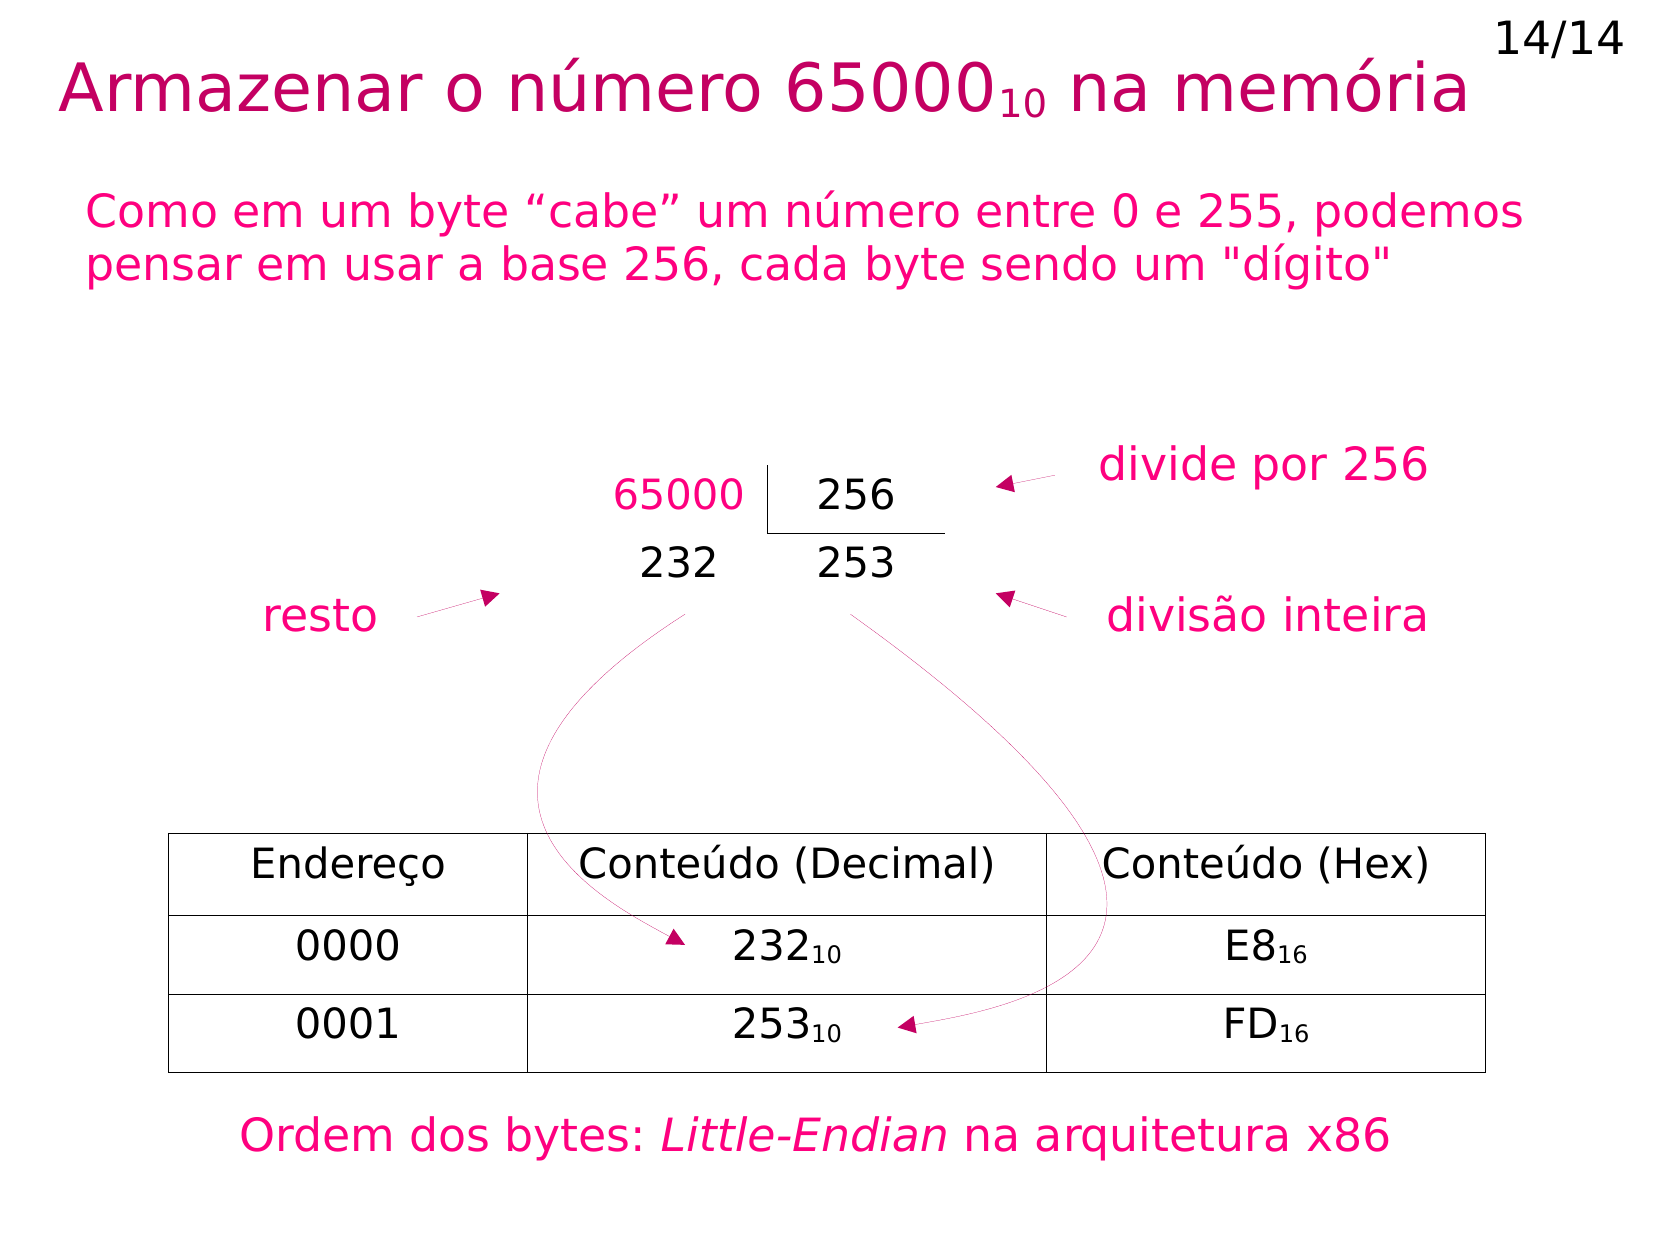

14
# Armazenar o número 6500010 na memória
Como em um byte “cabe” um número entre 0 e 255, podemos pensar em usar a base 256, cada byte sendo um "dígito"
divide por 256
| 65000 | 256 |
| --- | --- |
| 232 | 253 |
resto
divisão inteira
| Endereço | Conteúdo (Decimal) | Conteúdo (Hex) |
| --- | --- | --- |
| 0000 | 23210 | E816 |
| 0001 | 25310 | FD16 |
Ordem dos bytes: Little-Endian na arquitetura x86